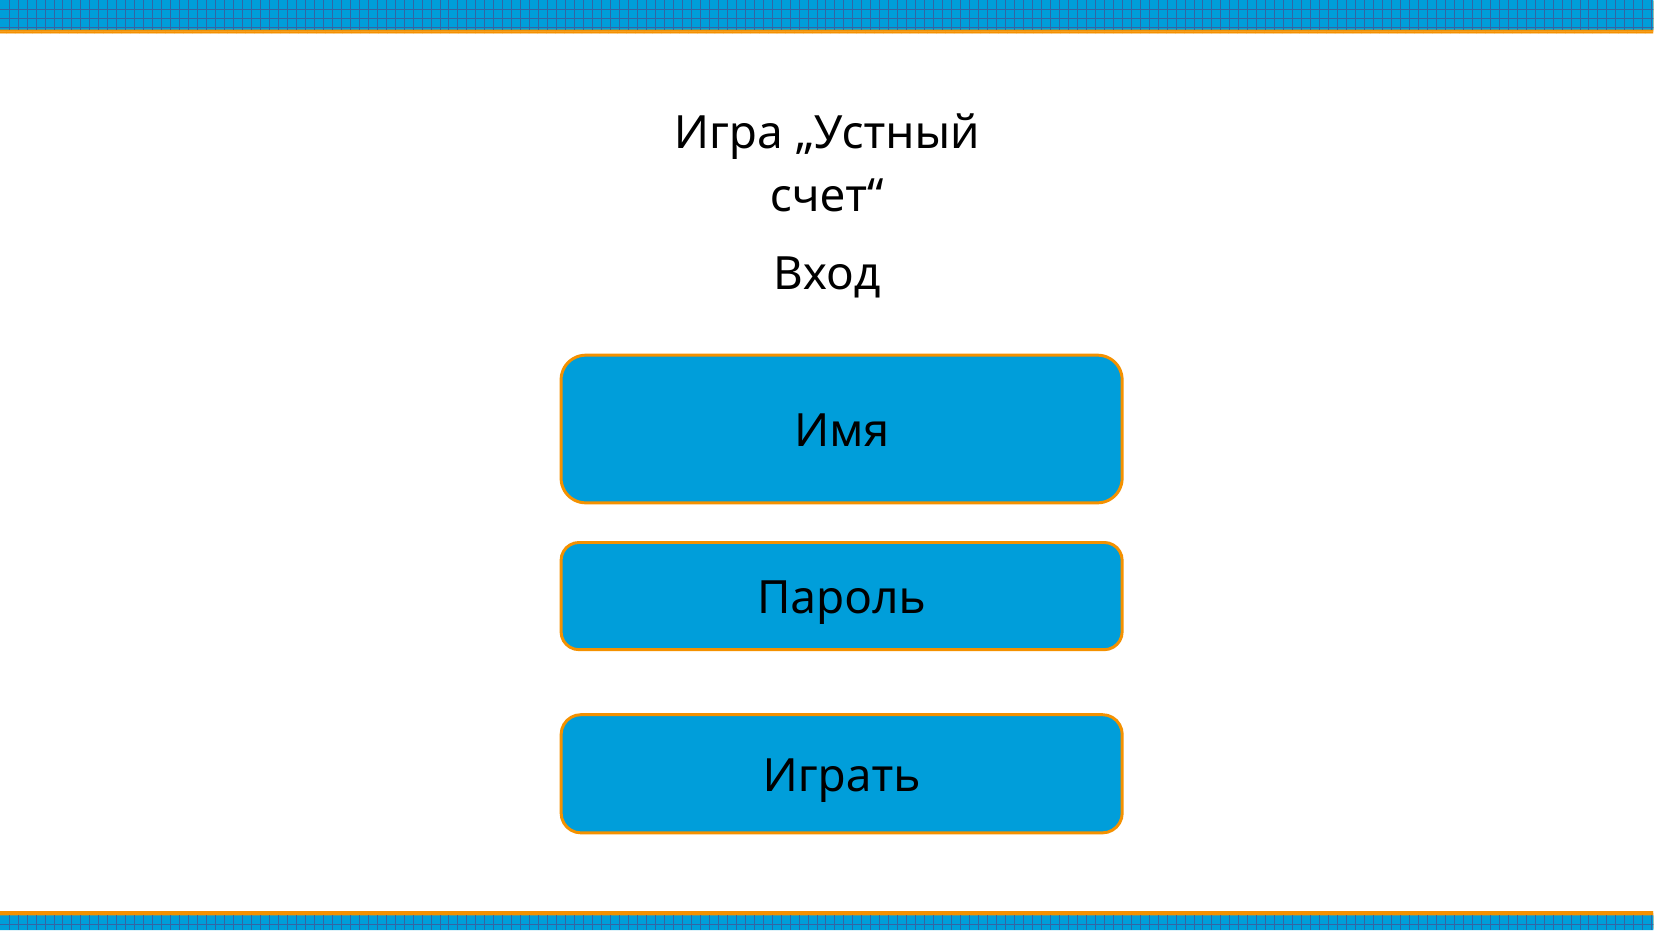

Игра „Устный счет“
Вход
Имя
Пароль
Играть